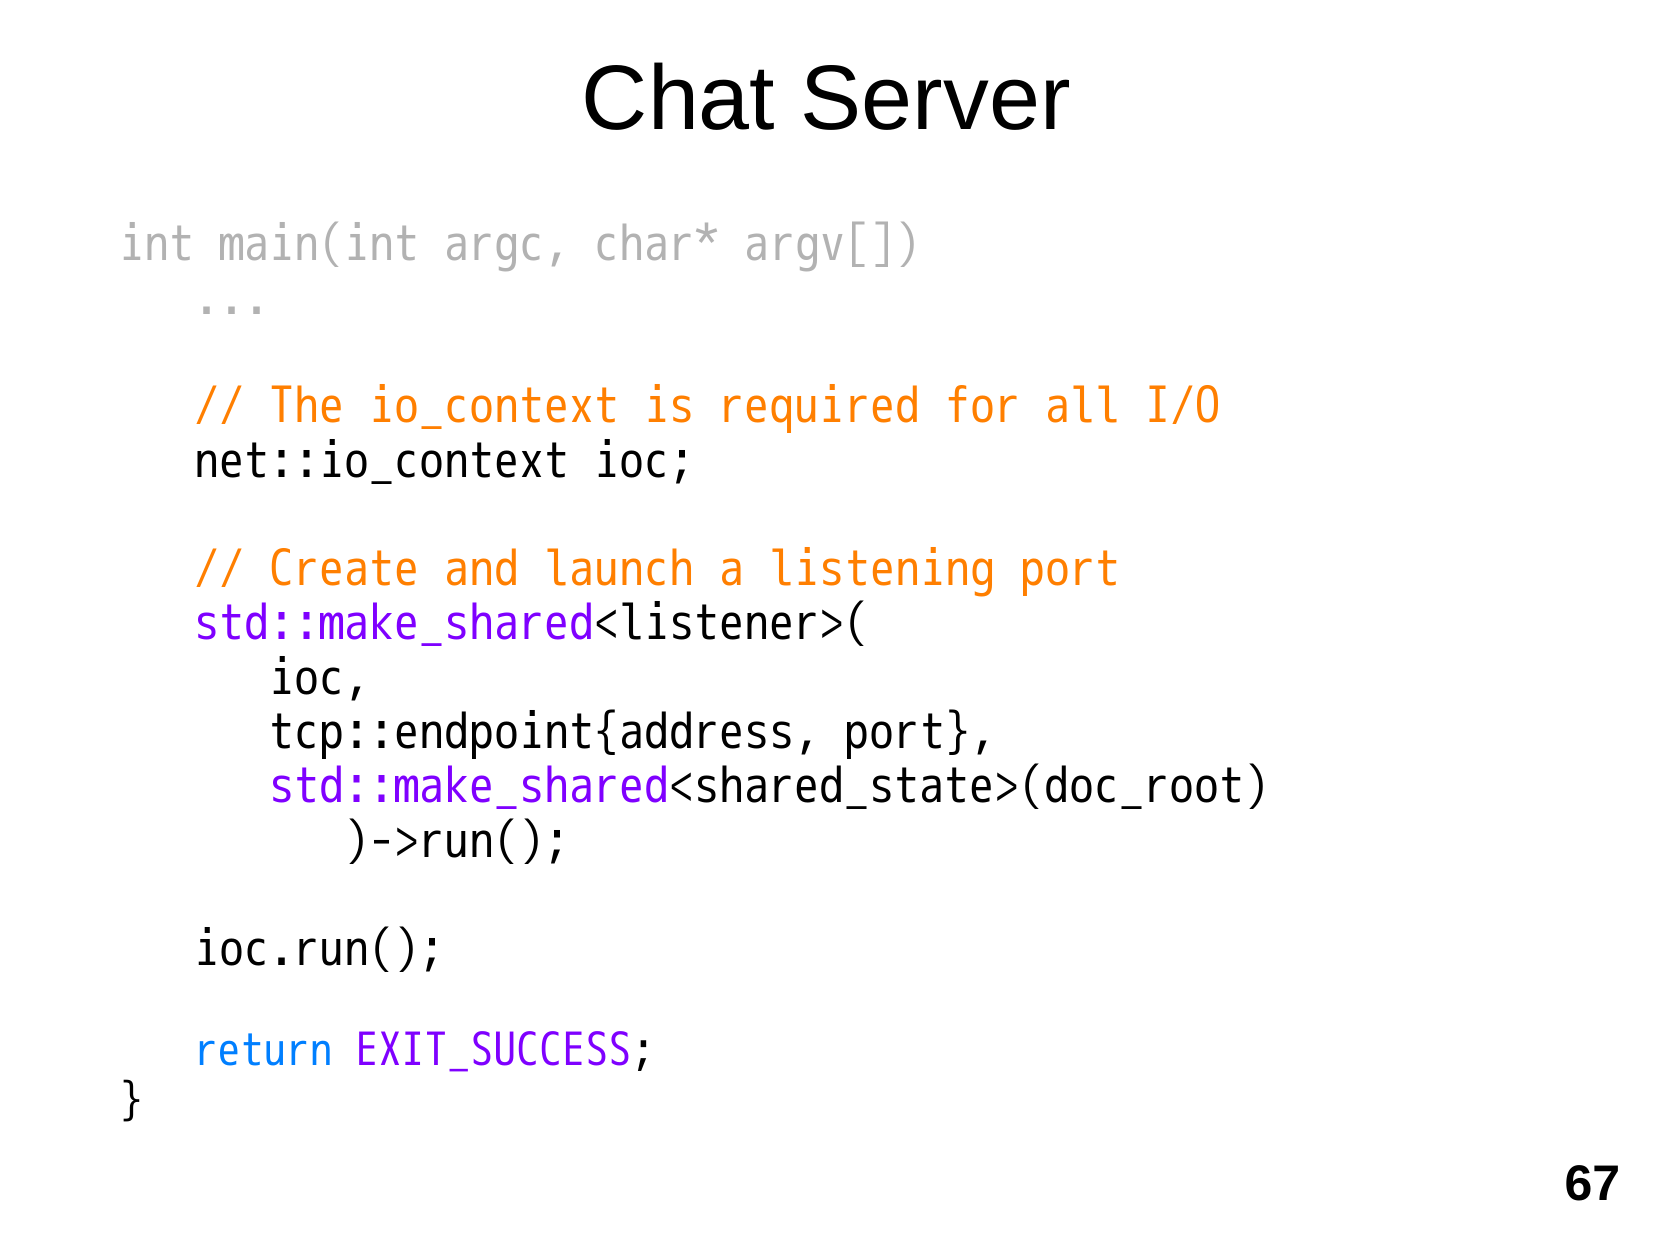

# Chat Server
int main(int argc, char* argv[])
	...
	// The io_context is required for all I/O
	net::io_context ioc;
	// Create and launch a listening port
	std::make_shared<listener>(
		ioc,
		tcp::endpoint{address, port},
		std::make_shared<shared_state>(doc_root)
			)->run();
	ioc.run();
	return EXIT_SUCCESS;
}
67